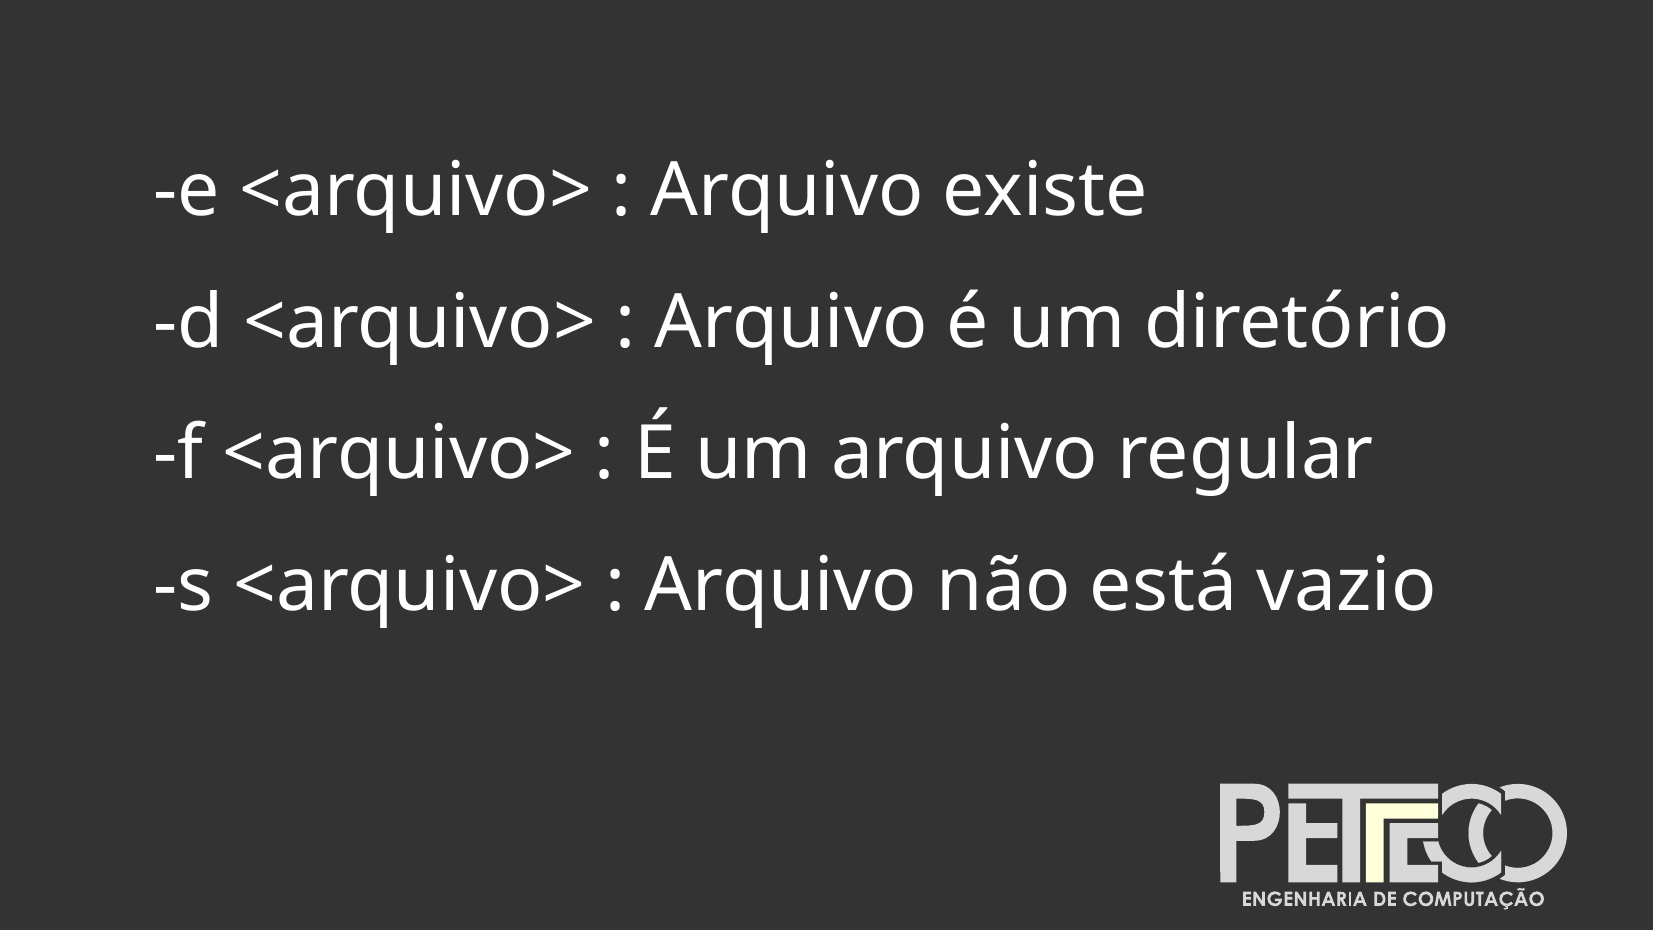

# -e <arquivo> : Arquivo existe
-d <arquivo> : Arquivo é um diretório
-f <arquivo> : É um arquivo regular
-s <arquivo> : Arquivo não está vazio